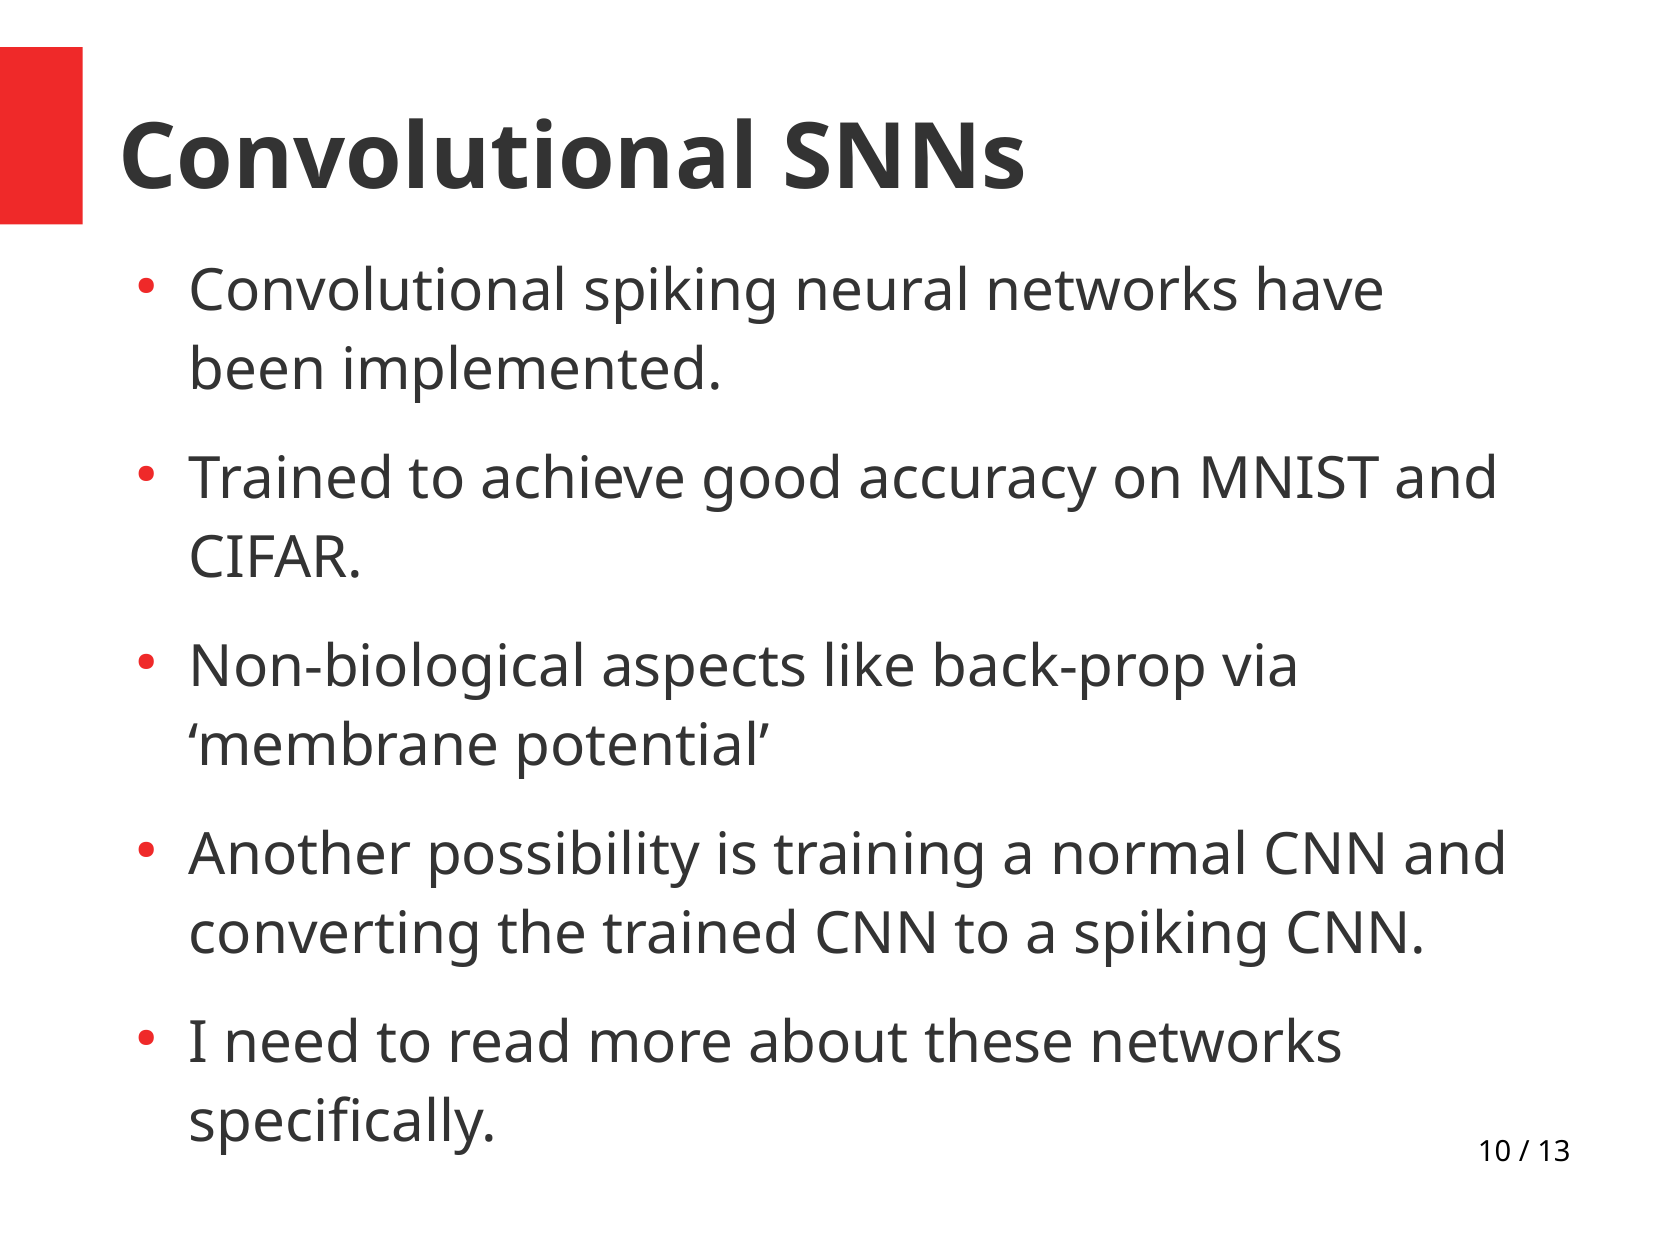

# Convolutional SNNs
Convolutional spiking neural networks have been implemented.
Trained to achieve good accuracy on MNIST and CIFAR.
Non-biological aspects like back-prop via ‘membrane potential’
Another possibility is training a normal CNN and converting the trained CNN to a spiking CNN.
I need to read more about these networks specifically.
10